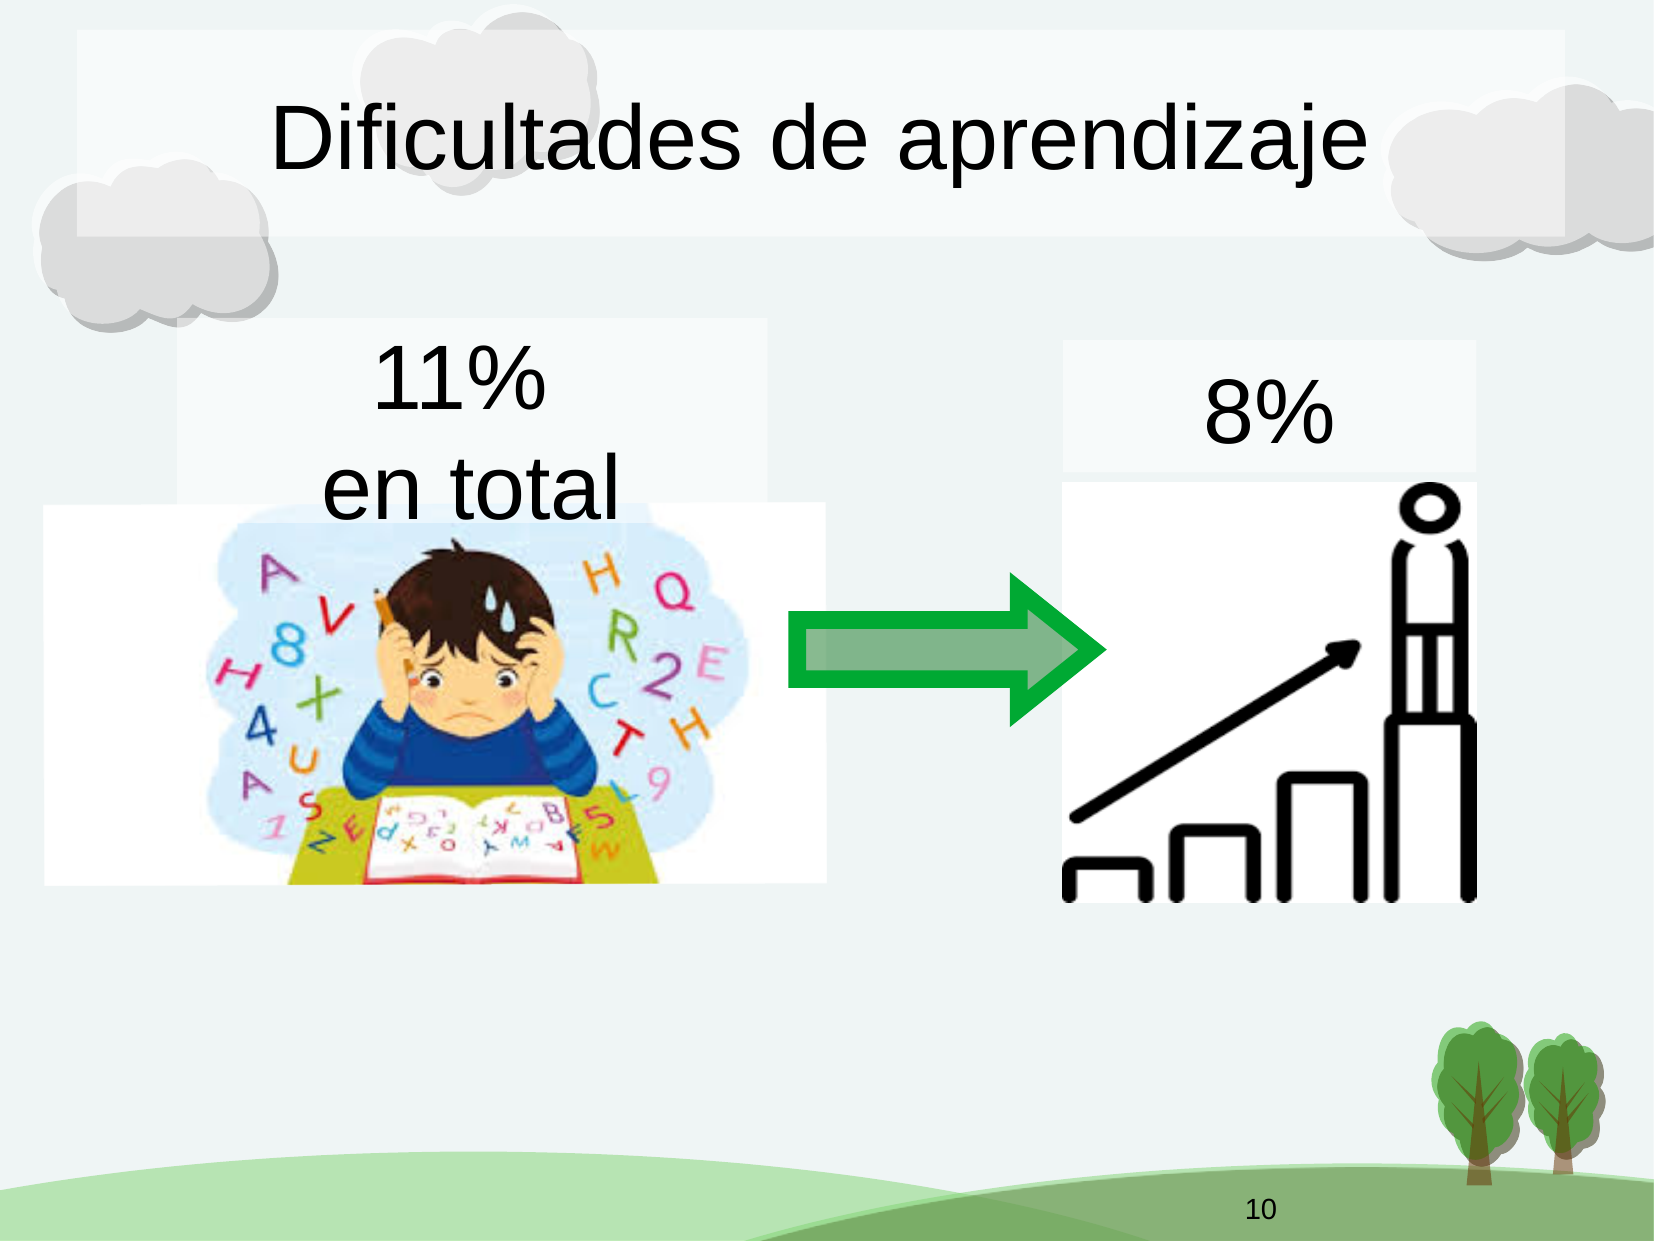

Dificultades de aprendizaje
# 11% en total
8%